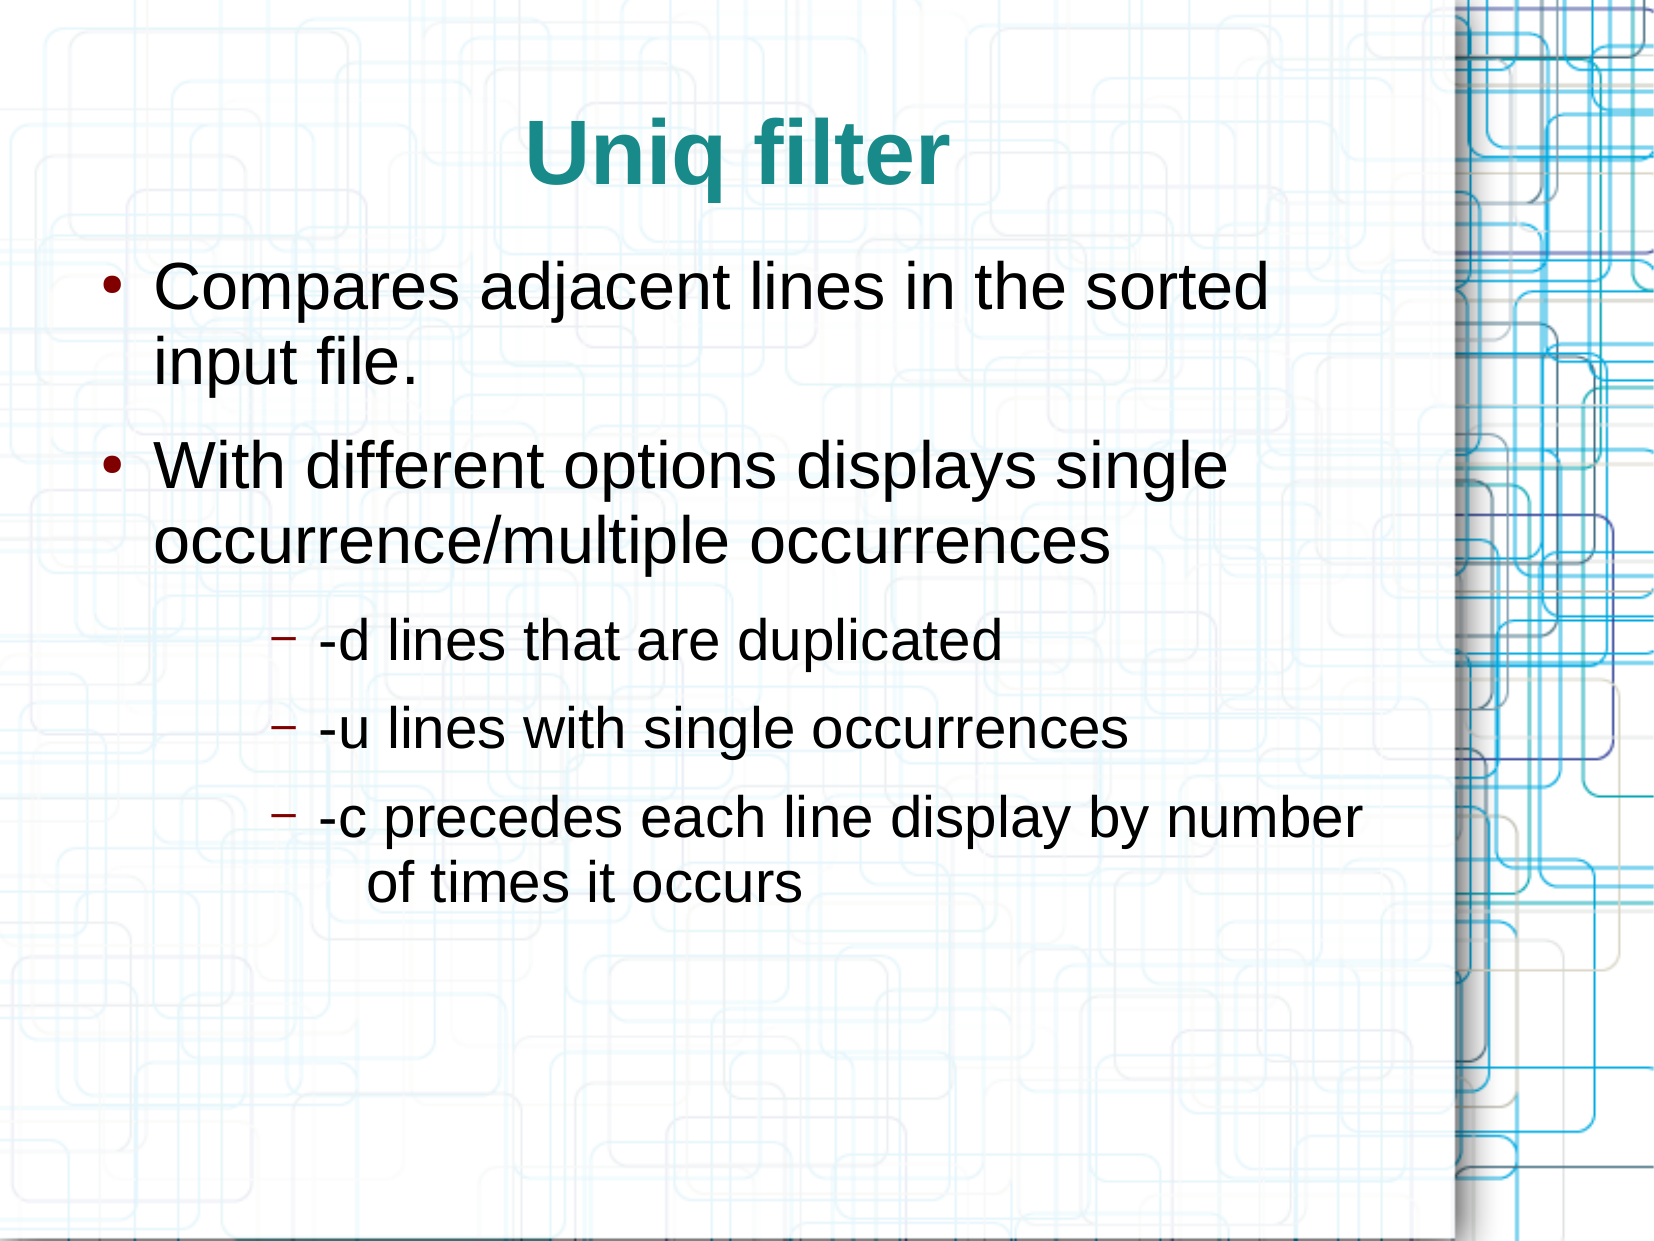

# Uniq filter
Compares adjacent lines in the sorted input file.
With different options displays single occurrence/multiple occurrences
-d lines that are duplicated
-u lines with single occurrences
-c precedes each line display by number of times it occurs